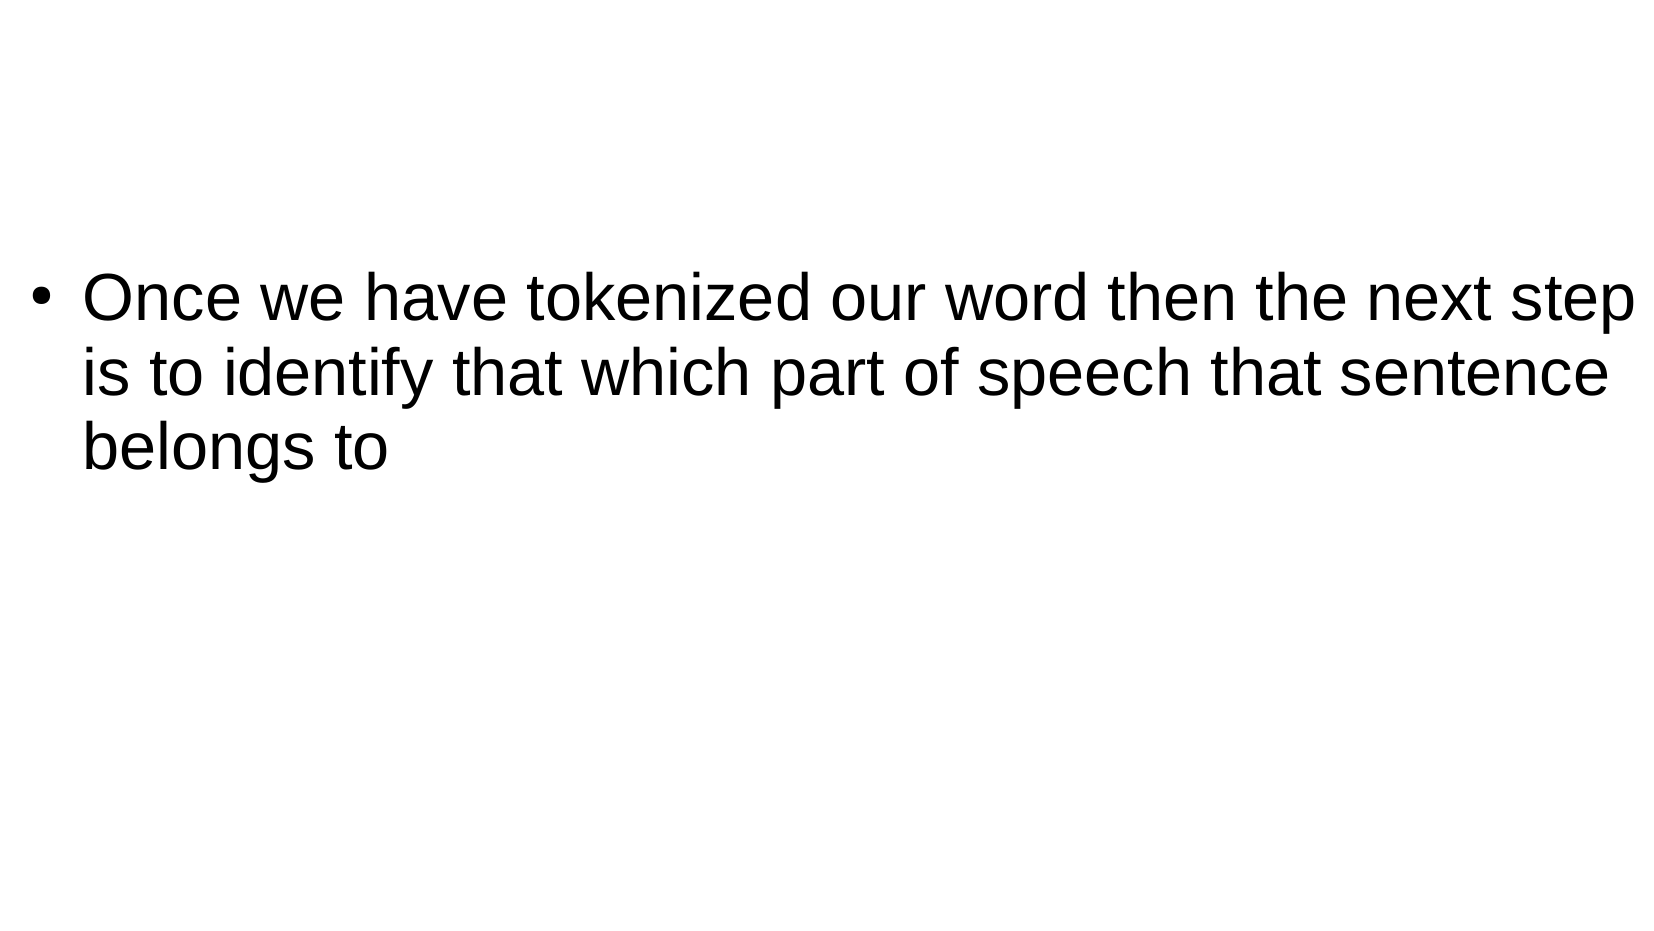

# Once we have tokenized our word then the next step is to identify that which part of speech that sentence belongs to